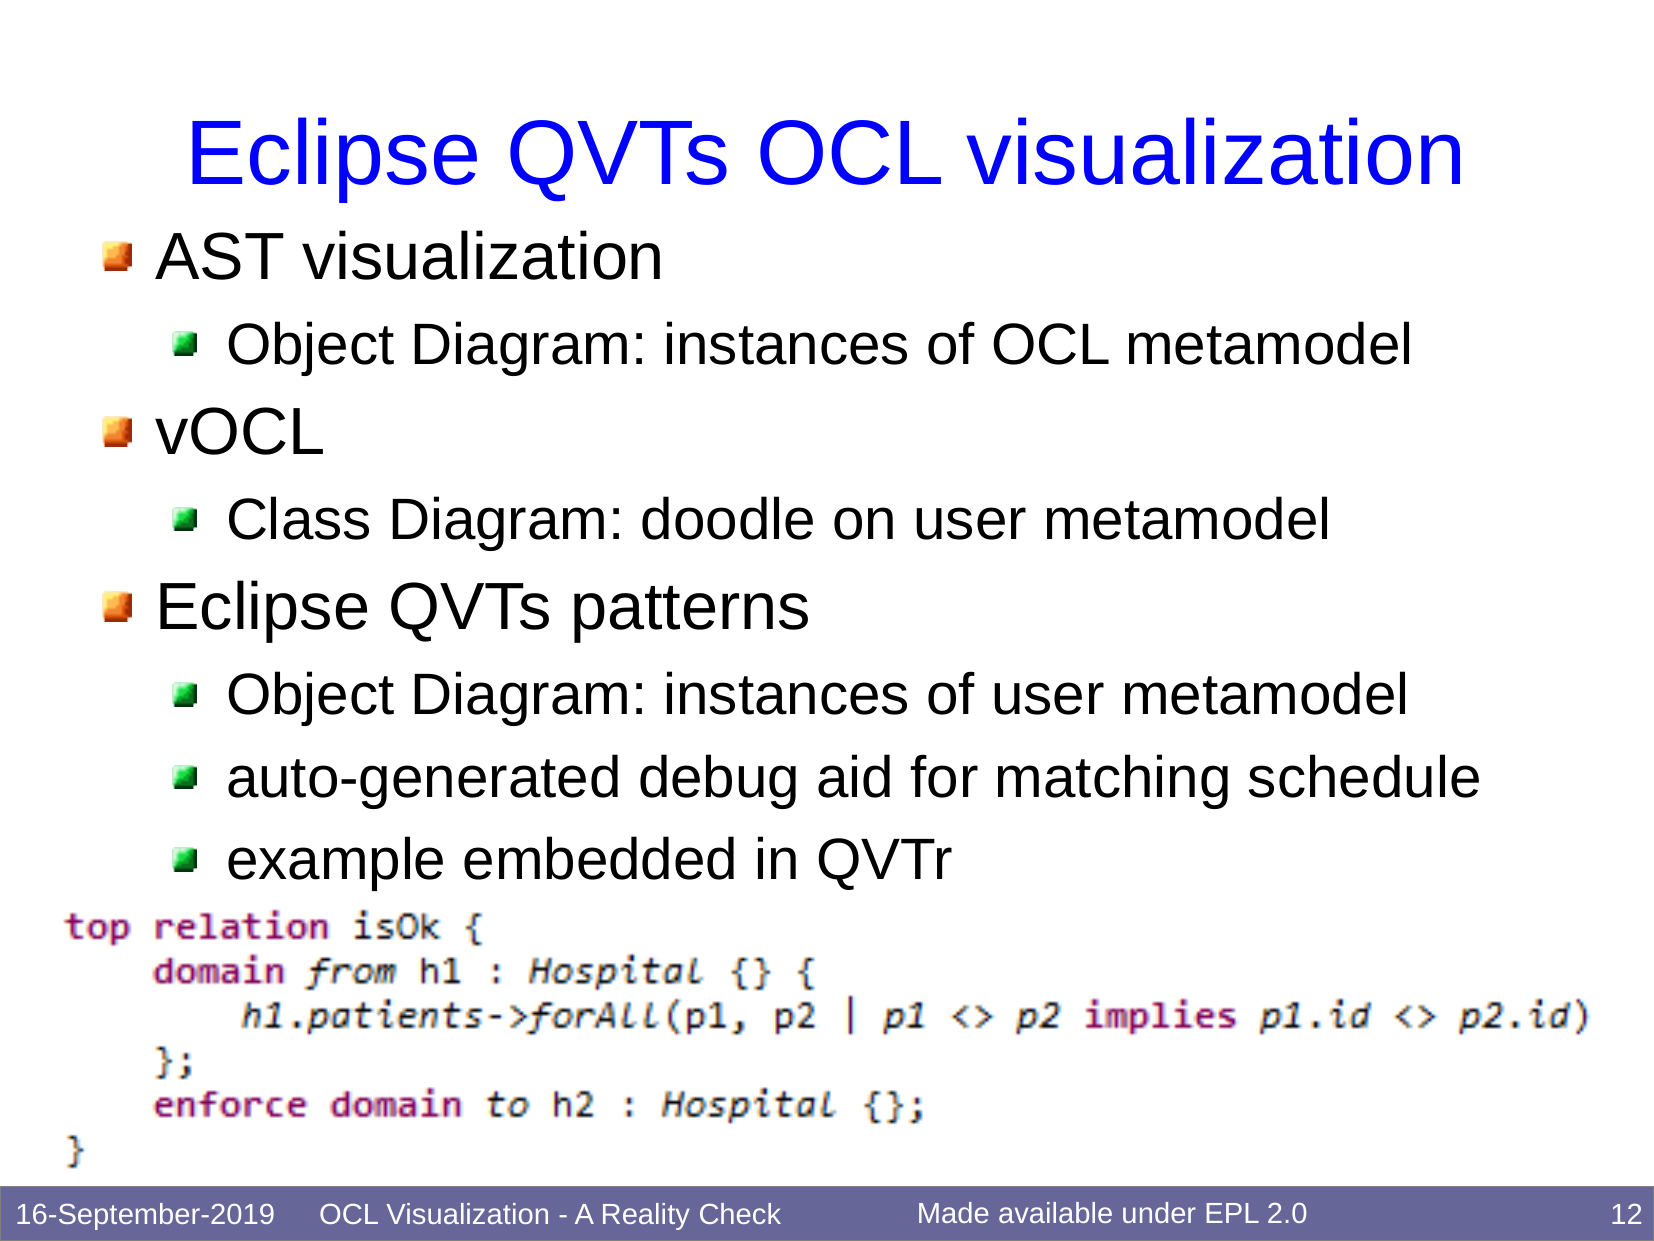

# Eclipse QVTs OCL visualization
AST visualization
Object Diagram: instances of OCL metamodel
vOCL
Class Diagram: doodle on user metamodel
Eclipse QVTs patterns
Object Diagram: instances of user metamodel
auto-generated debug aid for matching schedule
example embedded in QVTr
16-September-2019
OCL Visualization - A Reality Check
12